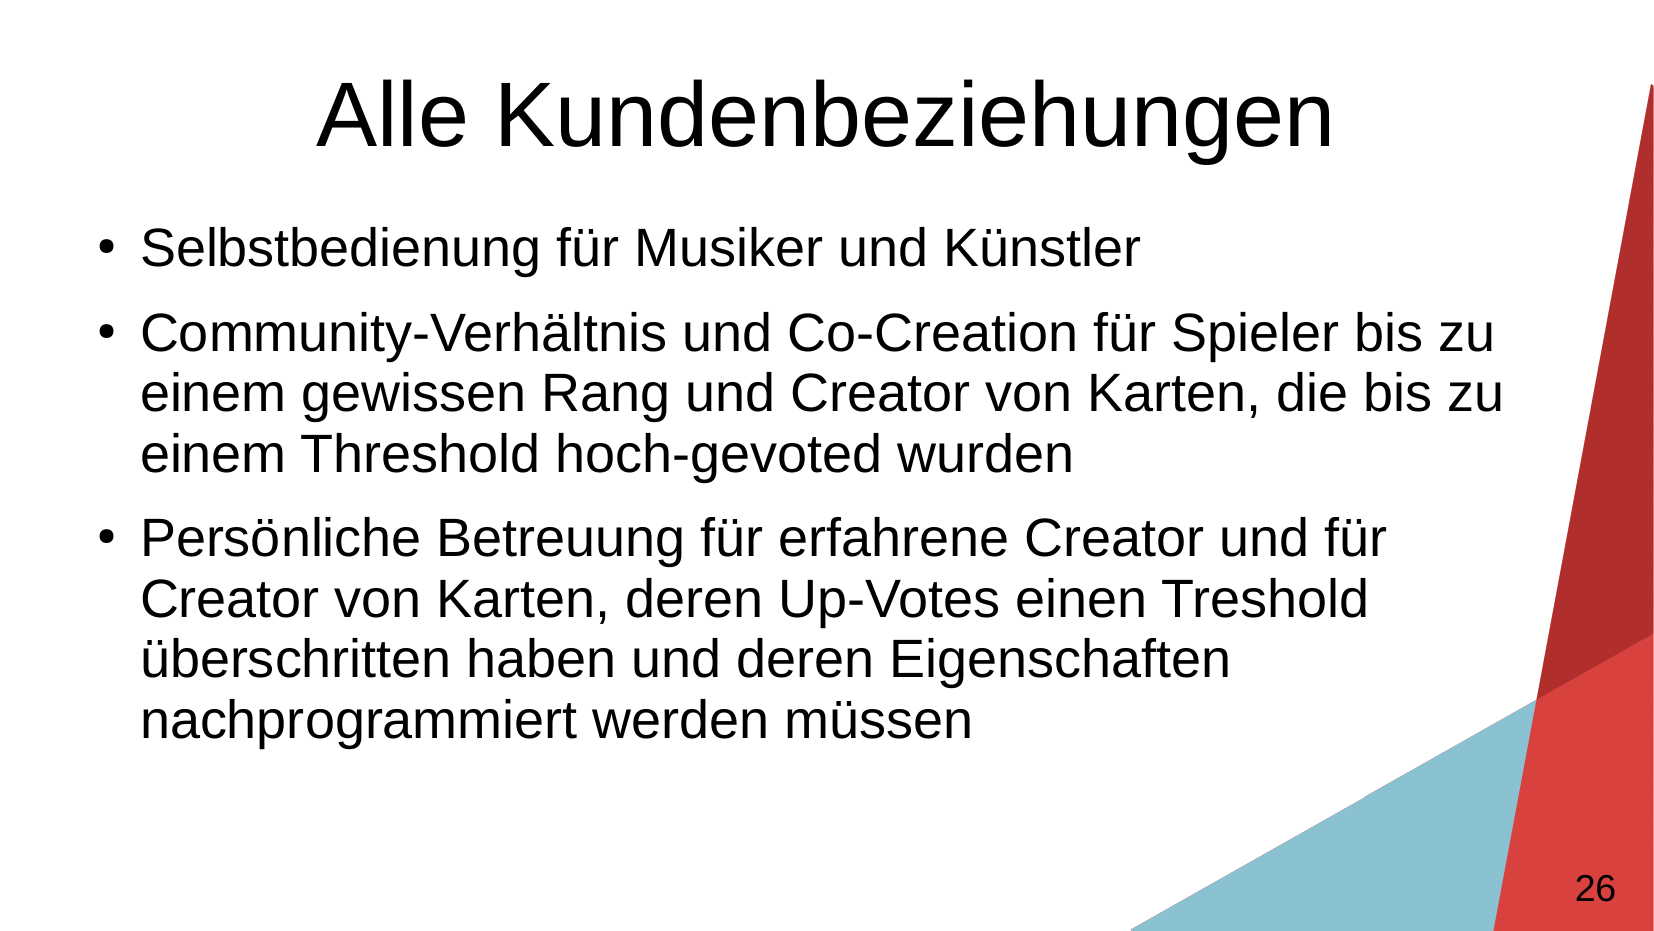

# Alle Kundenbeziehungen
Selbstbedienung für Musiker und Künstler
Community-Verhältnis und Co-Creation für Spieler bis zu einem gewissen Rang und Creator von Karten, die bis zu einem Threshold hoch-gevoted wurden
Persönliche Betreuung für erfahrene Creator und für Creator von Karten, deren Up-Votes einen Treshold überschritten haben und deren Eigenschaften nachprogrammiert werden müssen